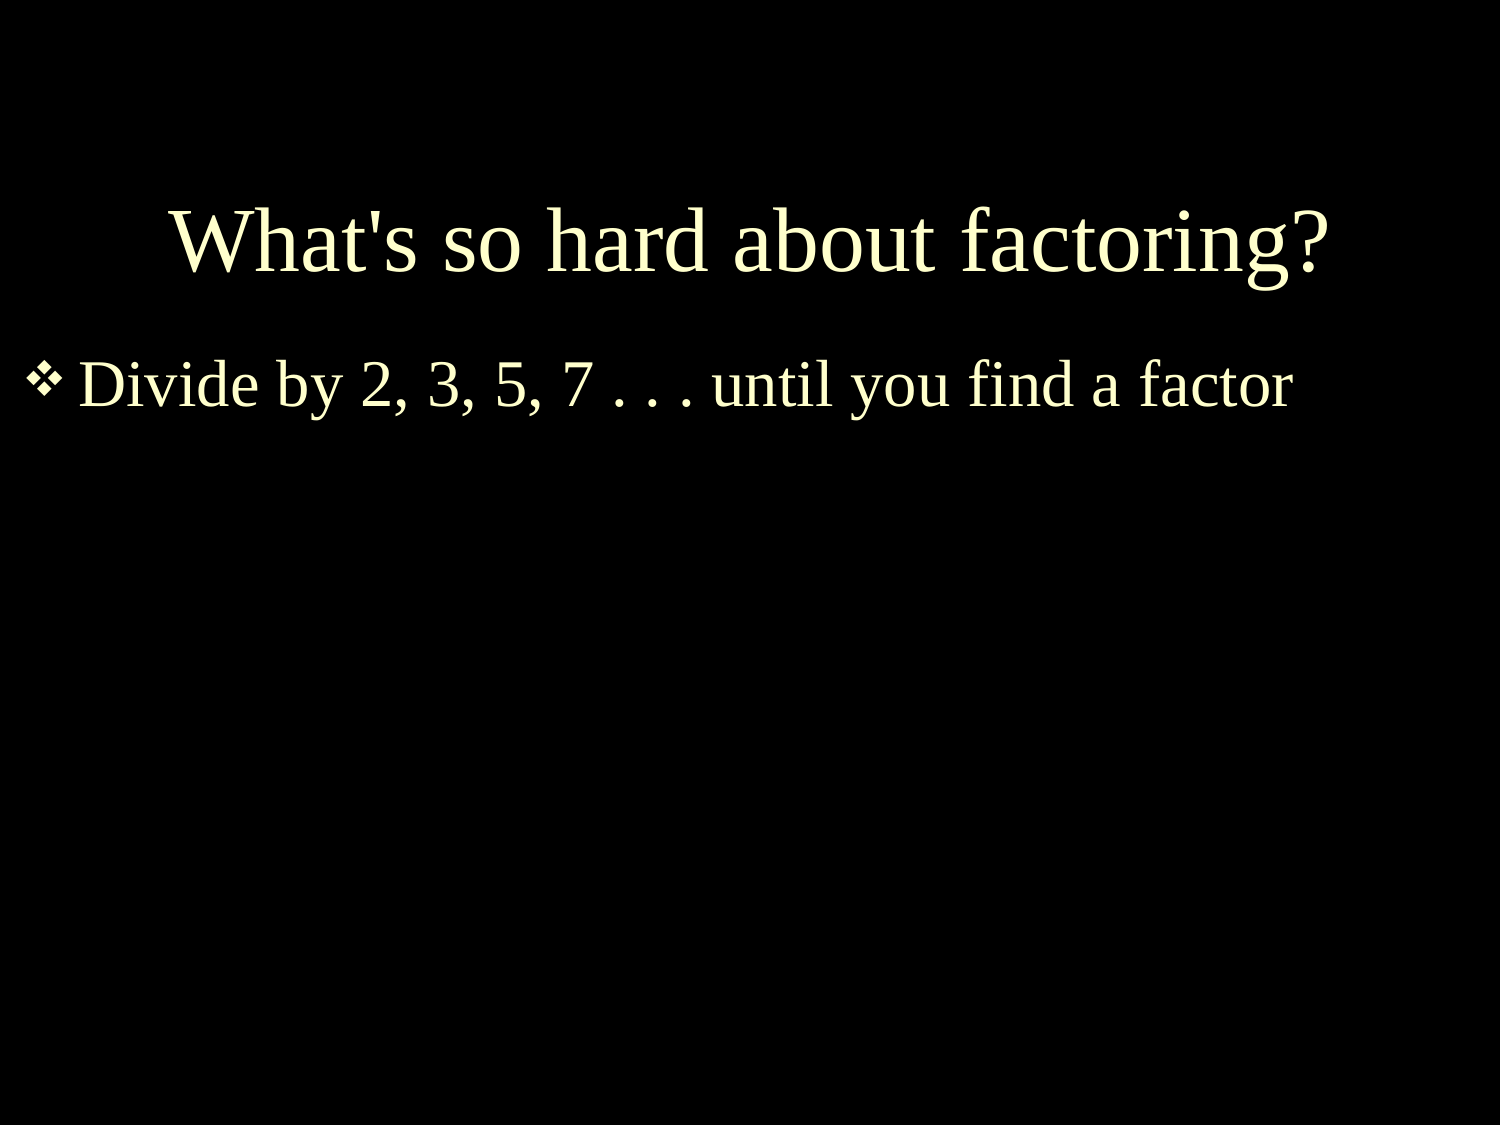

# What's so hard about factoring?
Divide by 2, 3, 5, 7 . . . until you find a factor